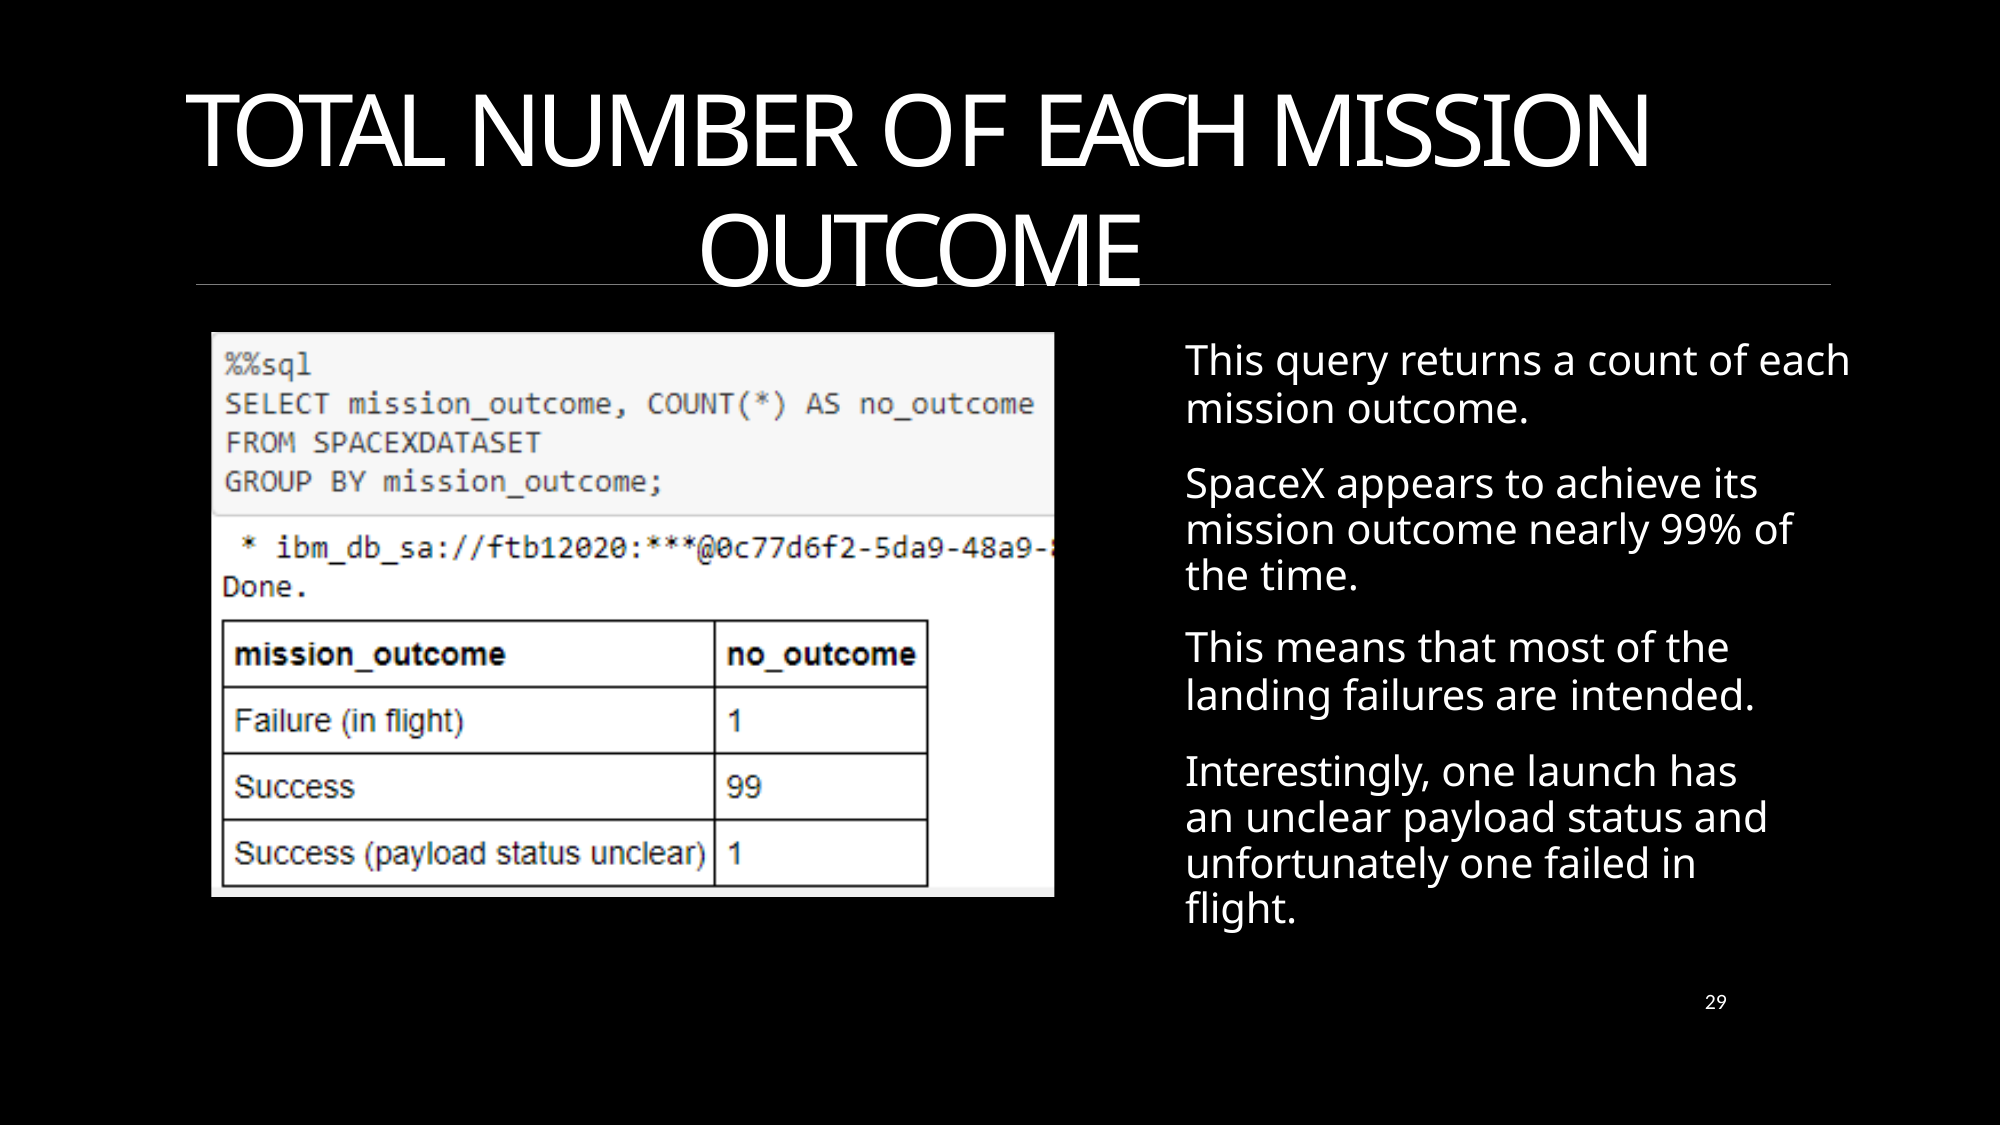

# Total Number of Each Mission Outcome
This query returns a count of each mission outcome.
SpaceX appears to achieve its mission outcome nearly 99% of the time.
This means that most of the landing failures are intended.
Interestingly, one launch has an unclear payload status and unfortunately one failed in flight.